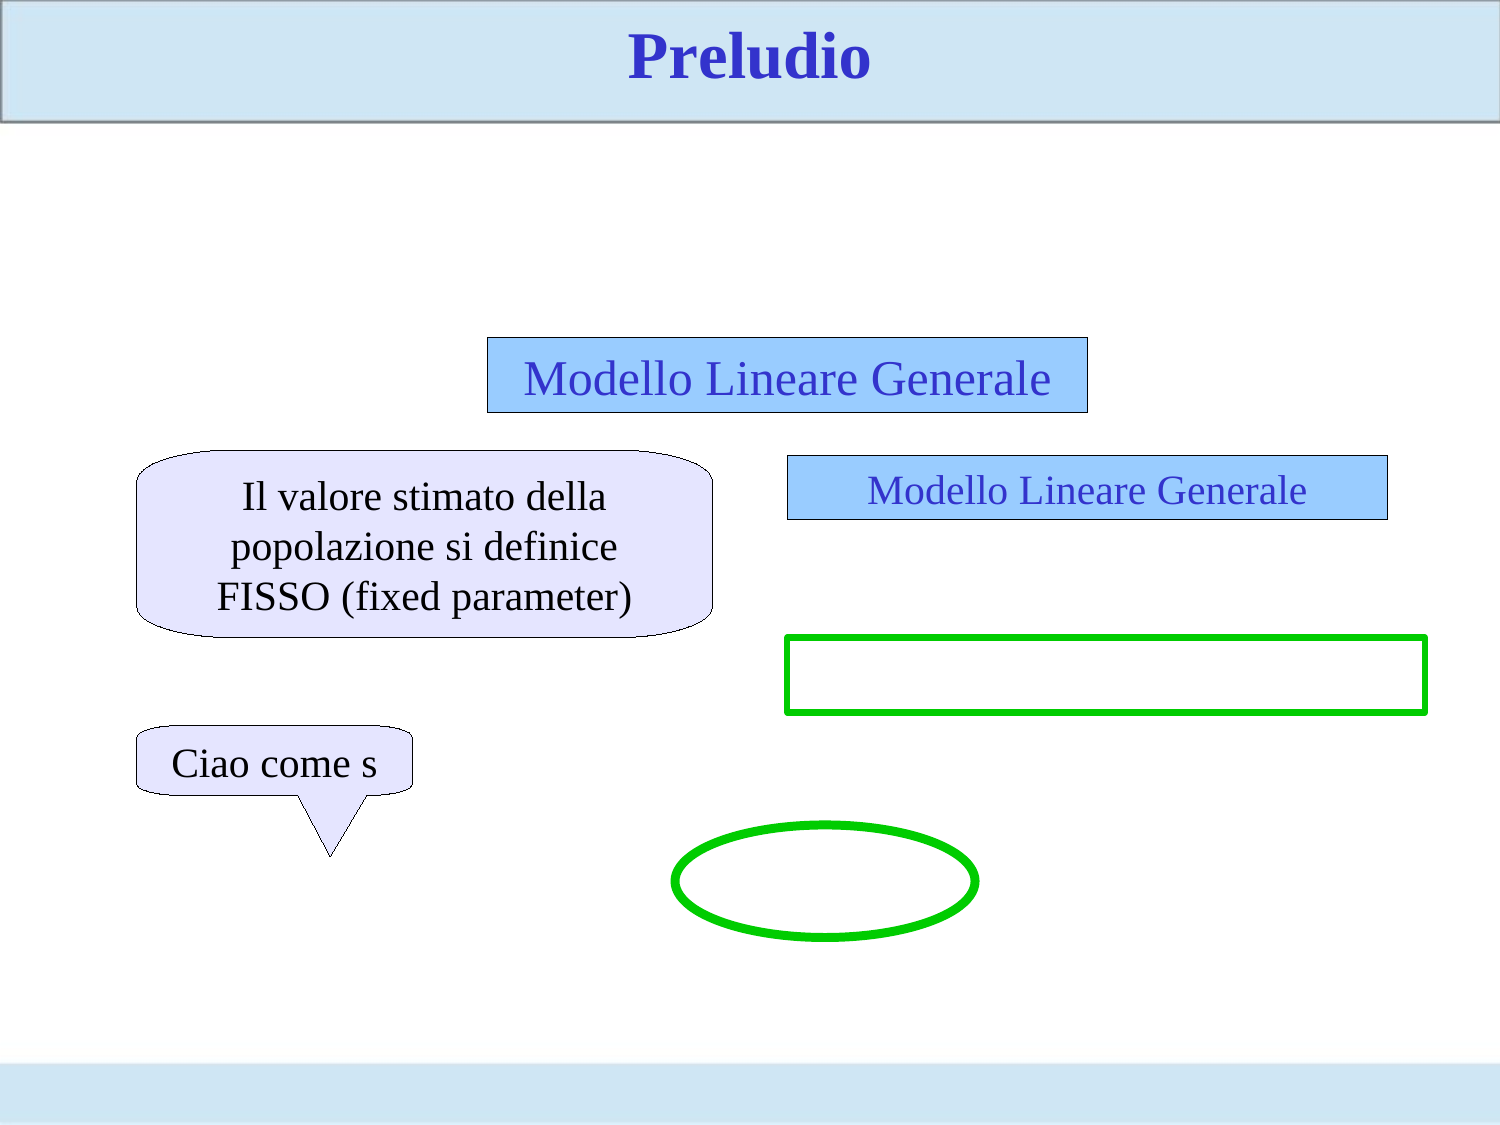

# Preludio
Modello Lineare Generale
Modello Lineare Generale
Il valore stimato della popolazione si definice FISSO (fixed parameter)
Modello Lineare Generale
Ciao come s
2